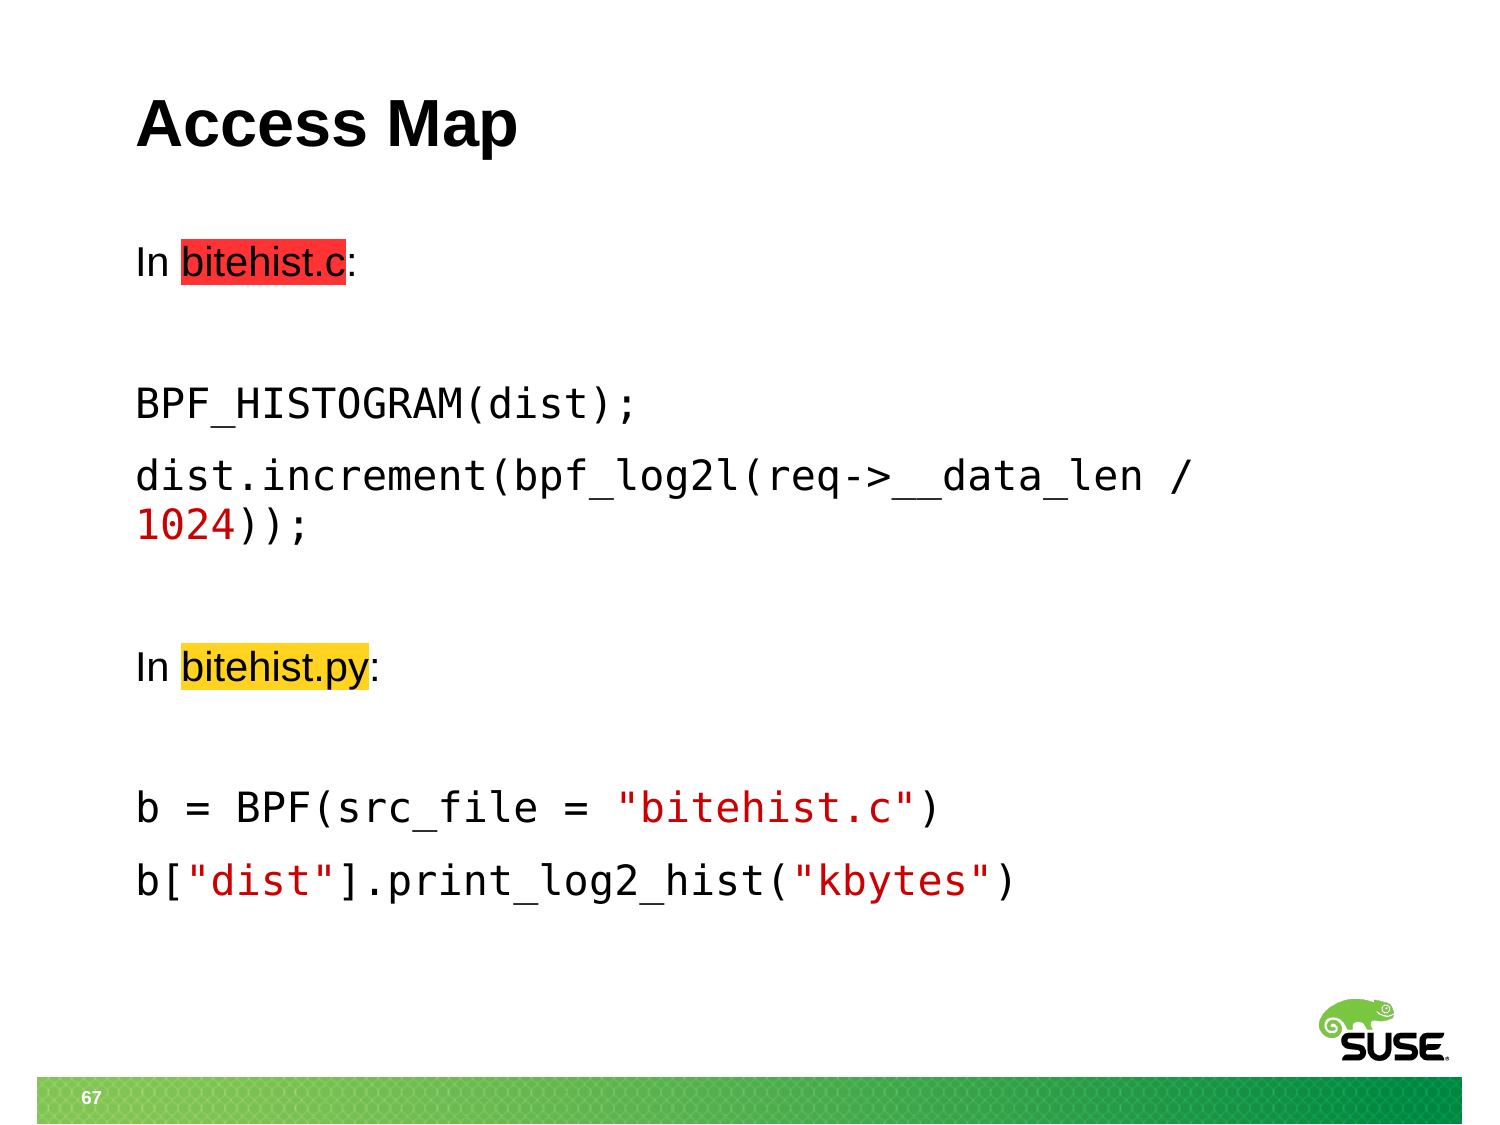

# Access Map
In bitehist.c:
BPF_HISTOGRAM(dist);
dist.increment(bpf_log2l(req->__data_len / 1024));
In bitehist.py:
b = BPF(src_file = "bitehist.c")
b["dist"].print_log2_hist("kbytes")